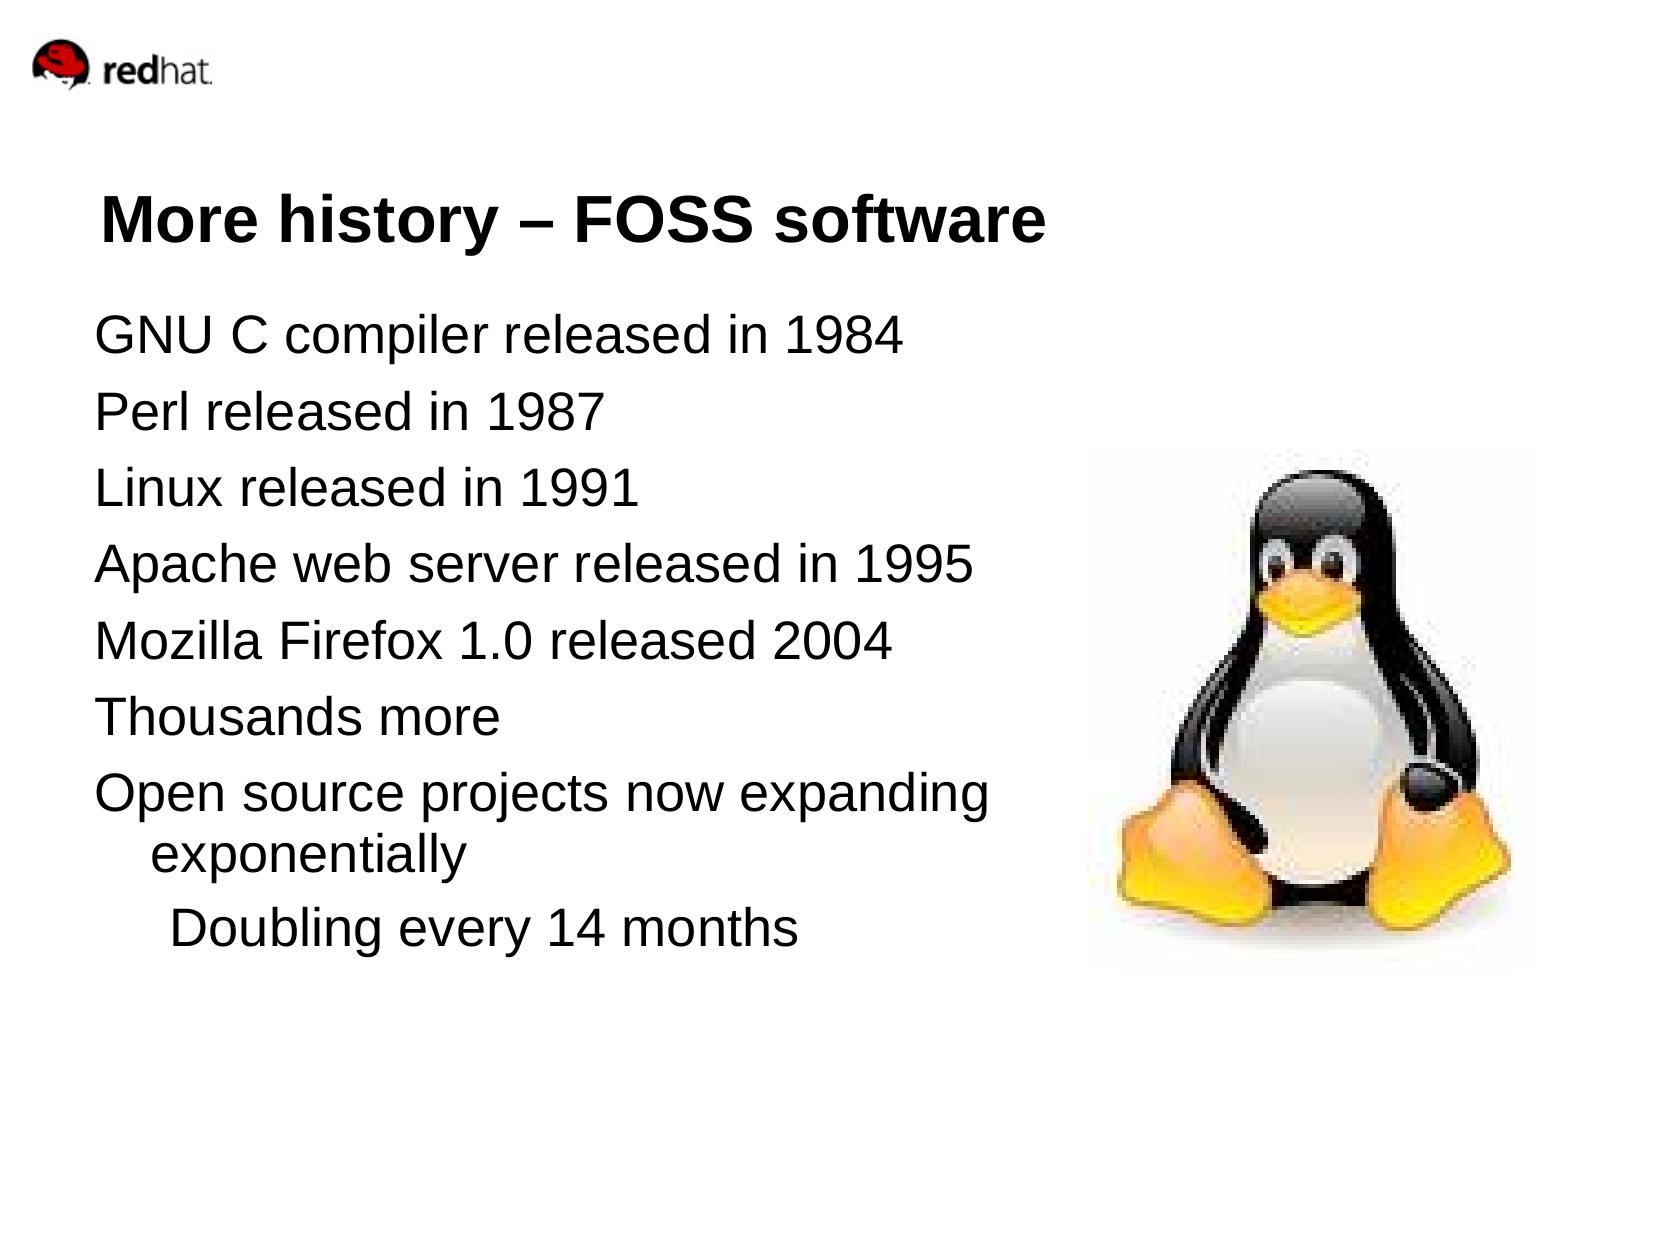

# More history – FOSS software
GNU C compiler released in 1984
Perl released in 1987
Linux released in 1991
Apache web server released in 1995
Mozilla Firefox 1.0 released 2004
Thousands more
Open source projects now expanding exponentially
Doubling every 14 months